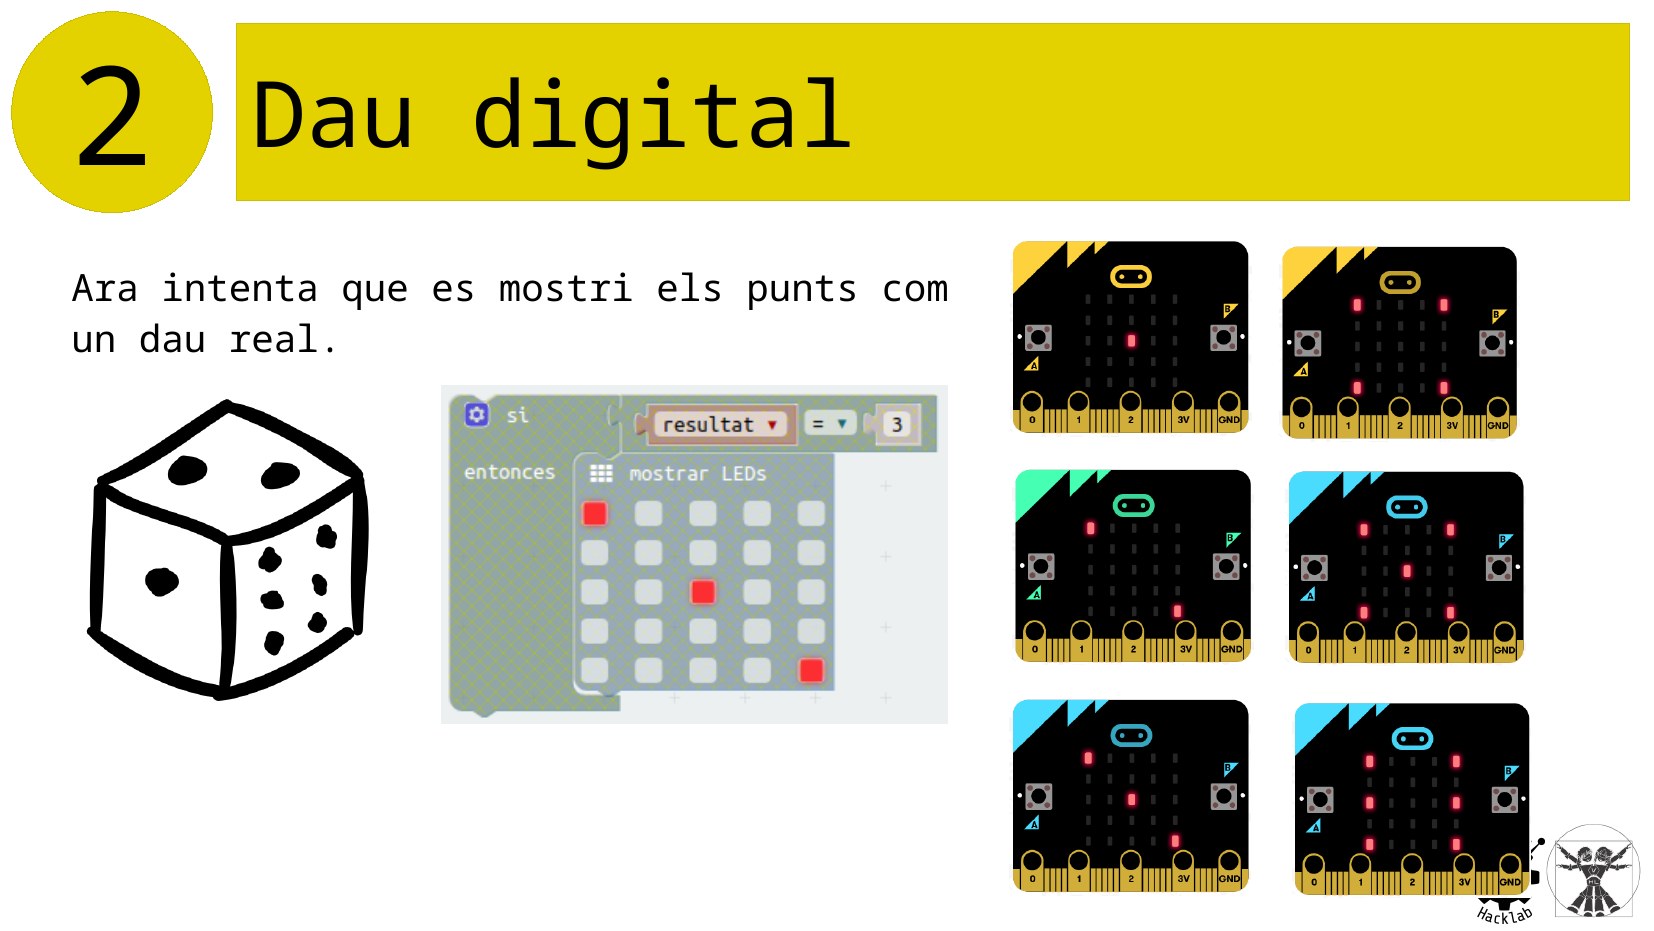

2
Dau digital
Ara intenta que es mostri els punts com un dau real.